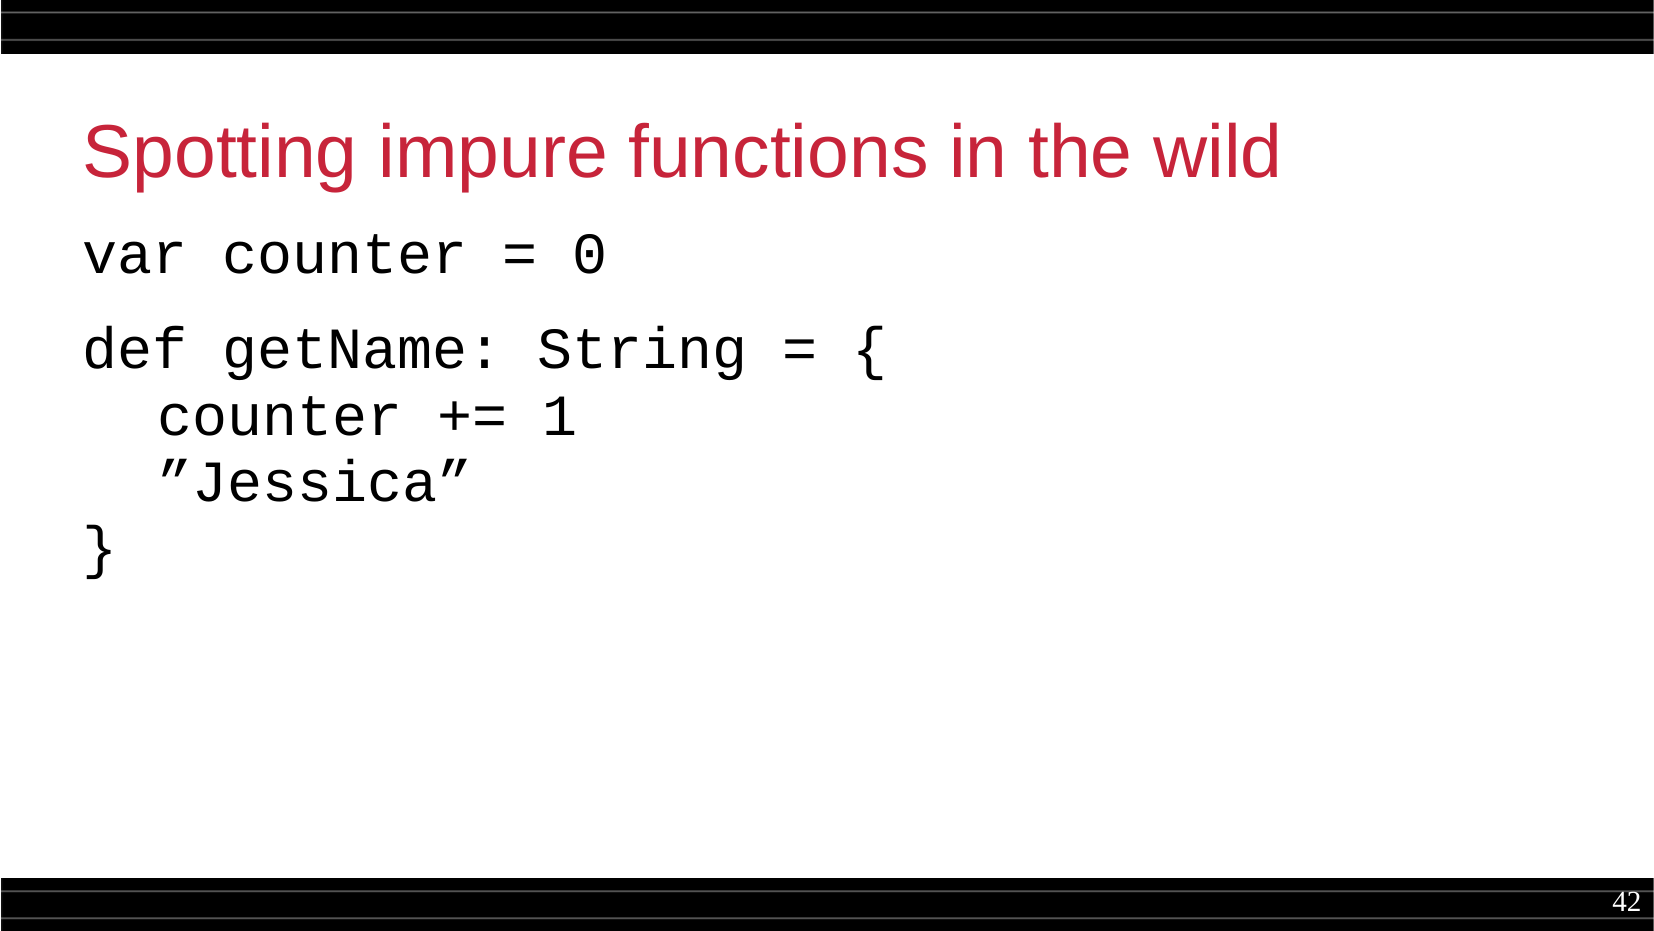

# Spotting impure functions in the wild
var counter = 0
def getName: String = {
	counter += 1
	”Jessica”
}